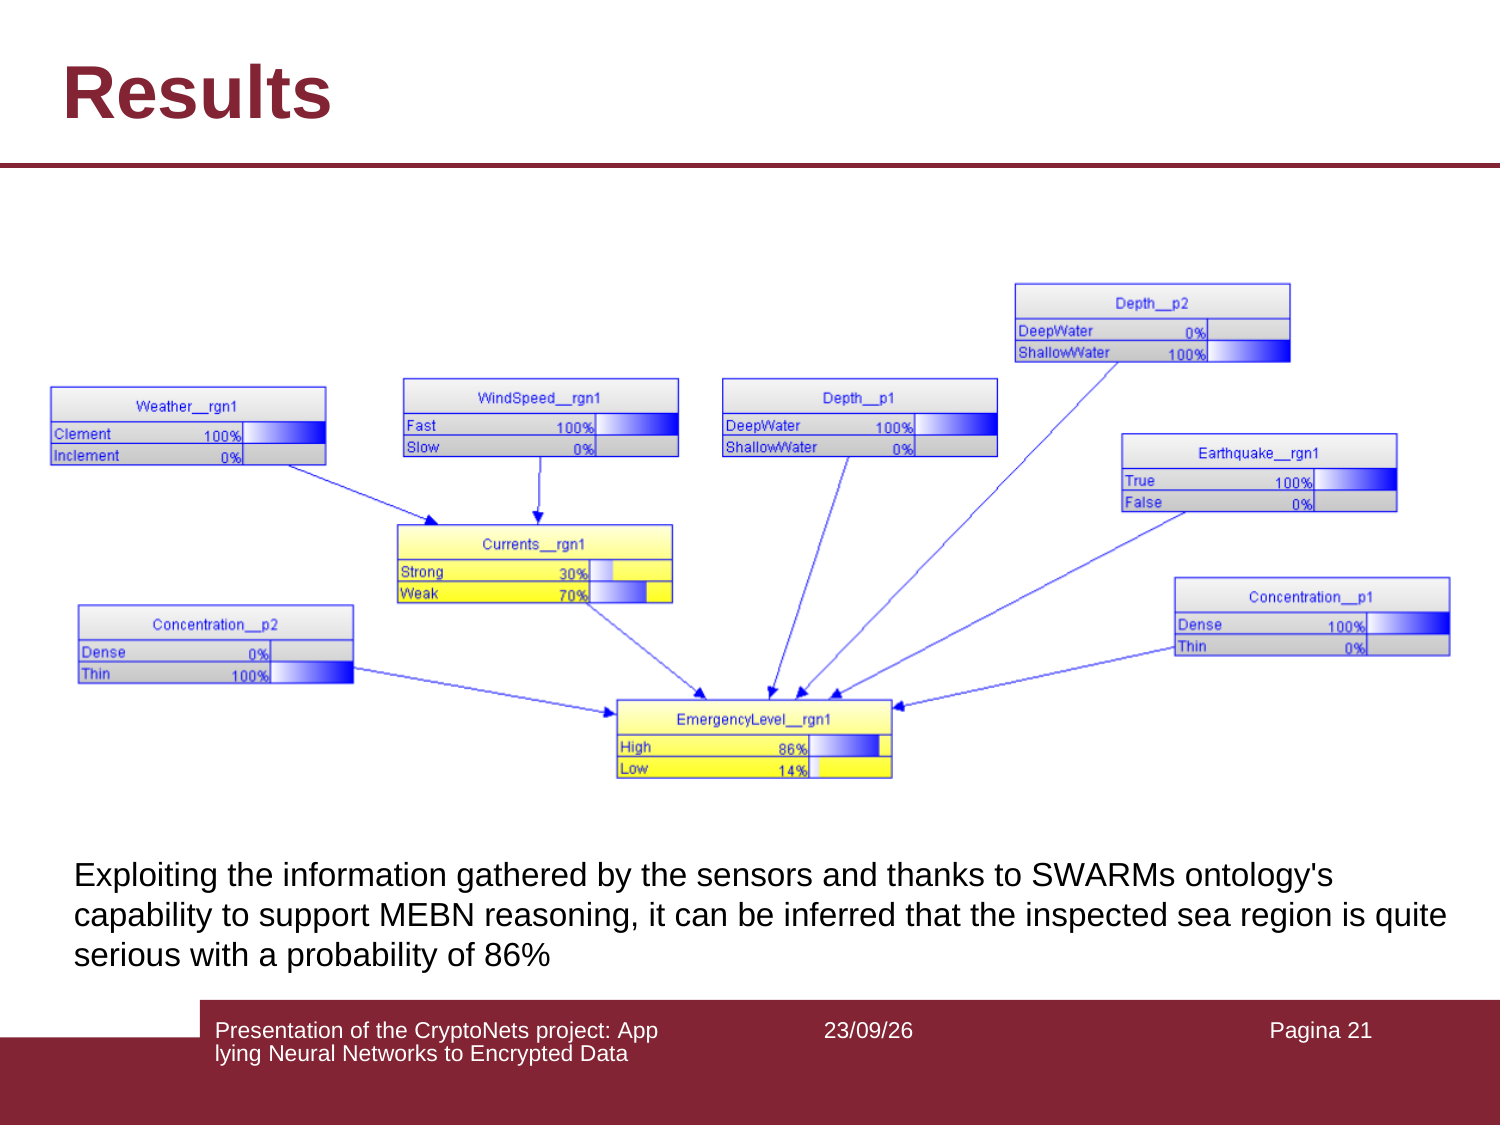

# Results
Exploiting the information gathered by the sensors and thanks to SWARMs ontology's capability to support MEBN reasoning, it can be inferred that the inspected sea region is quite serious with a probability of 86%
Presentation of the CryptoNets project: Applying Neural Networks to Encrypted Data
3/10/19
21